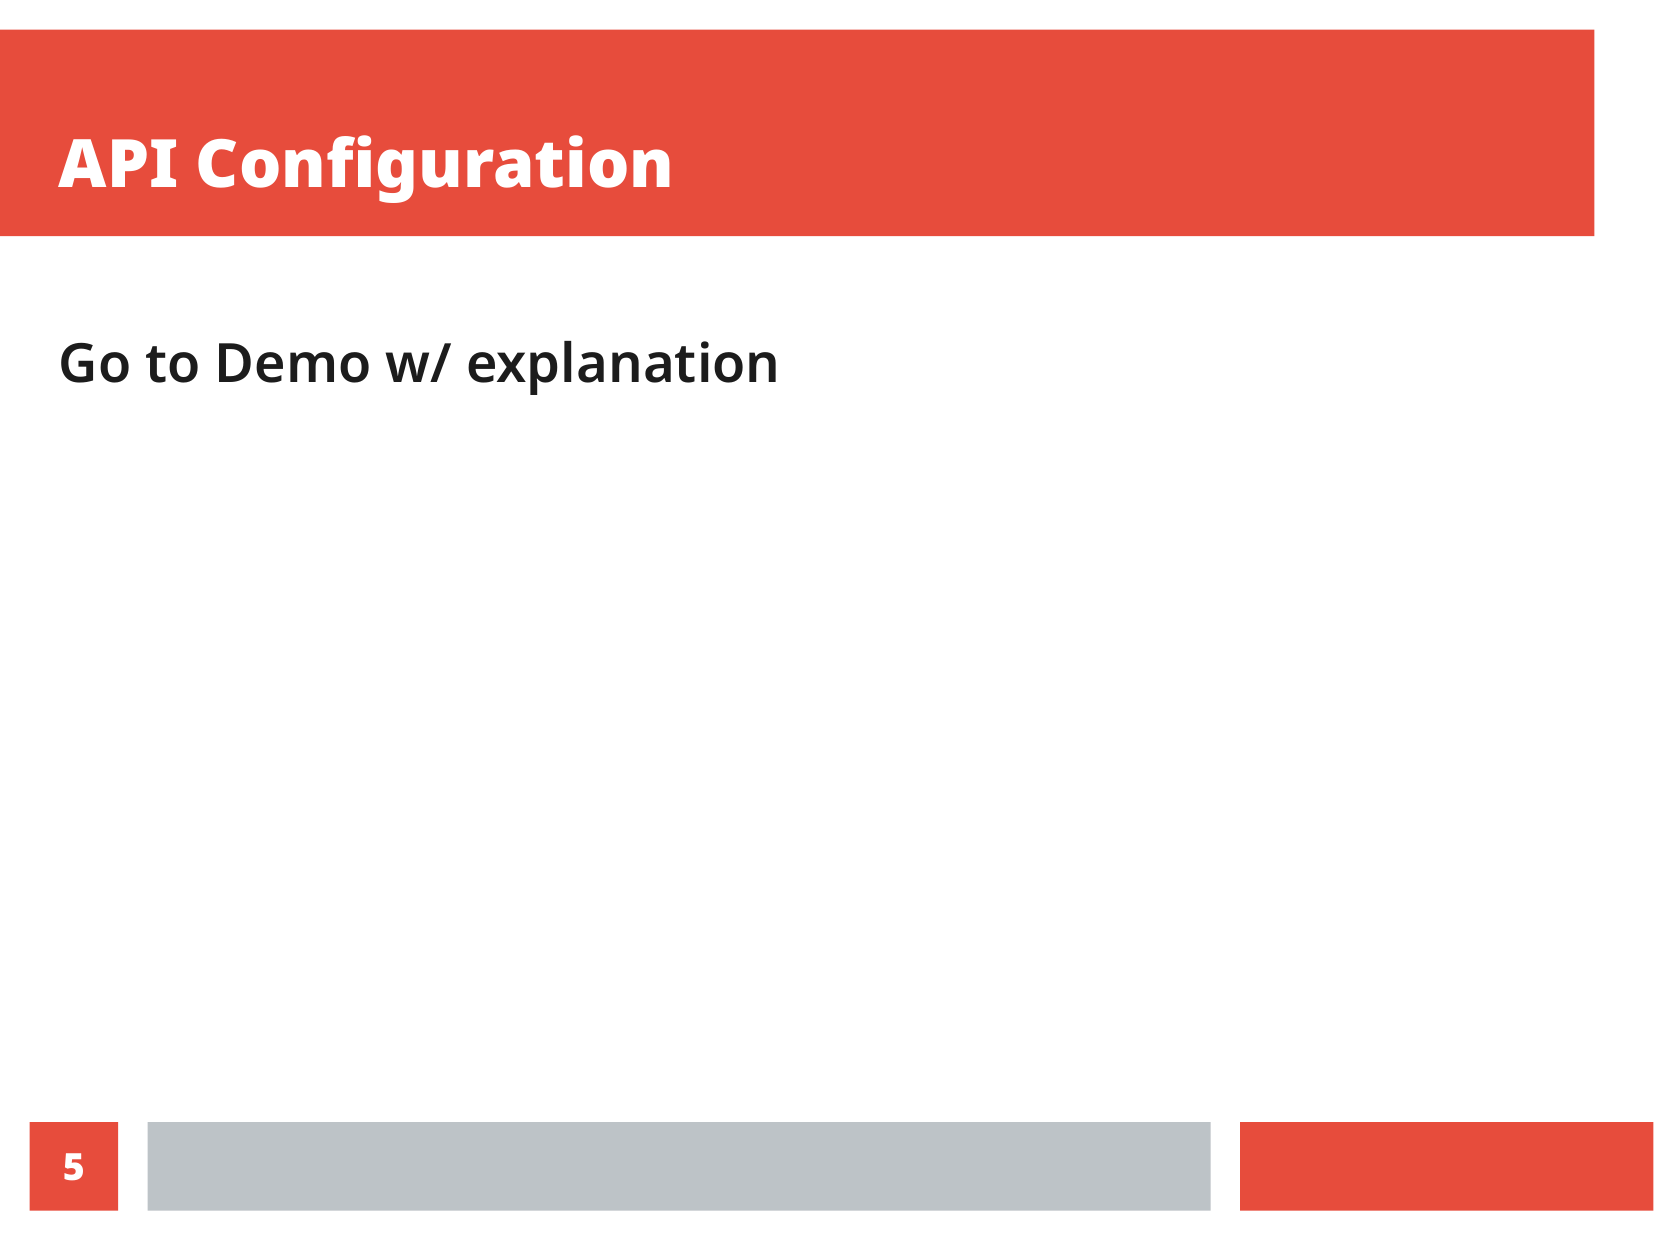

# API Configuration
Go to Demo w/ explanation
5